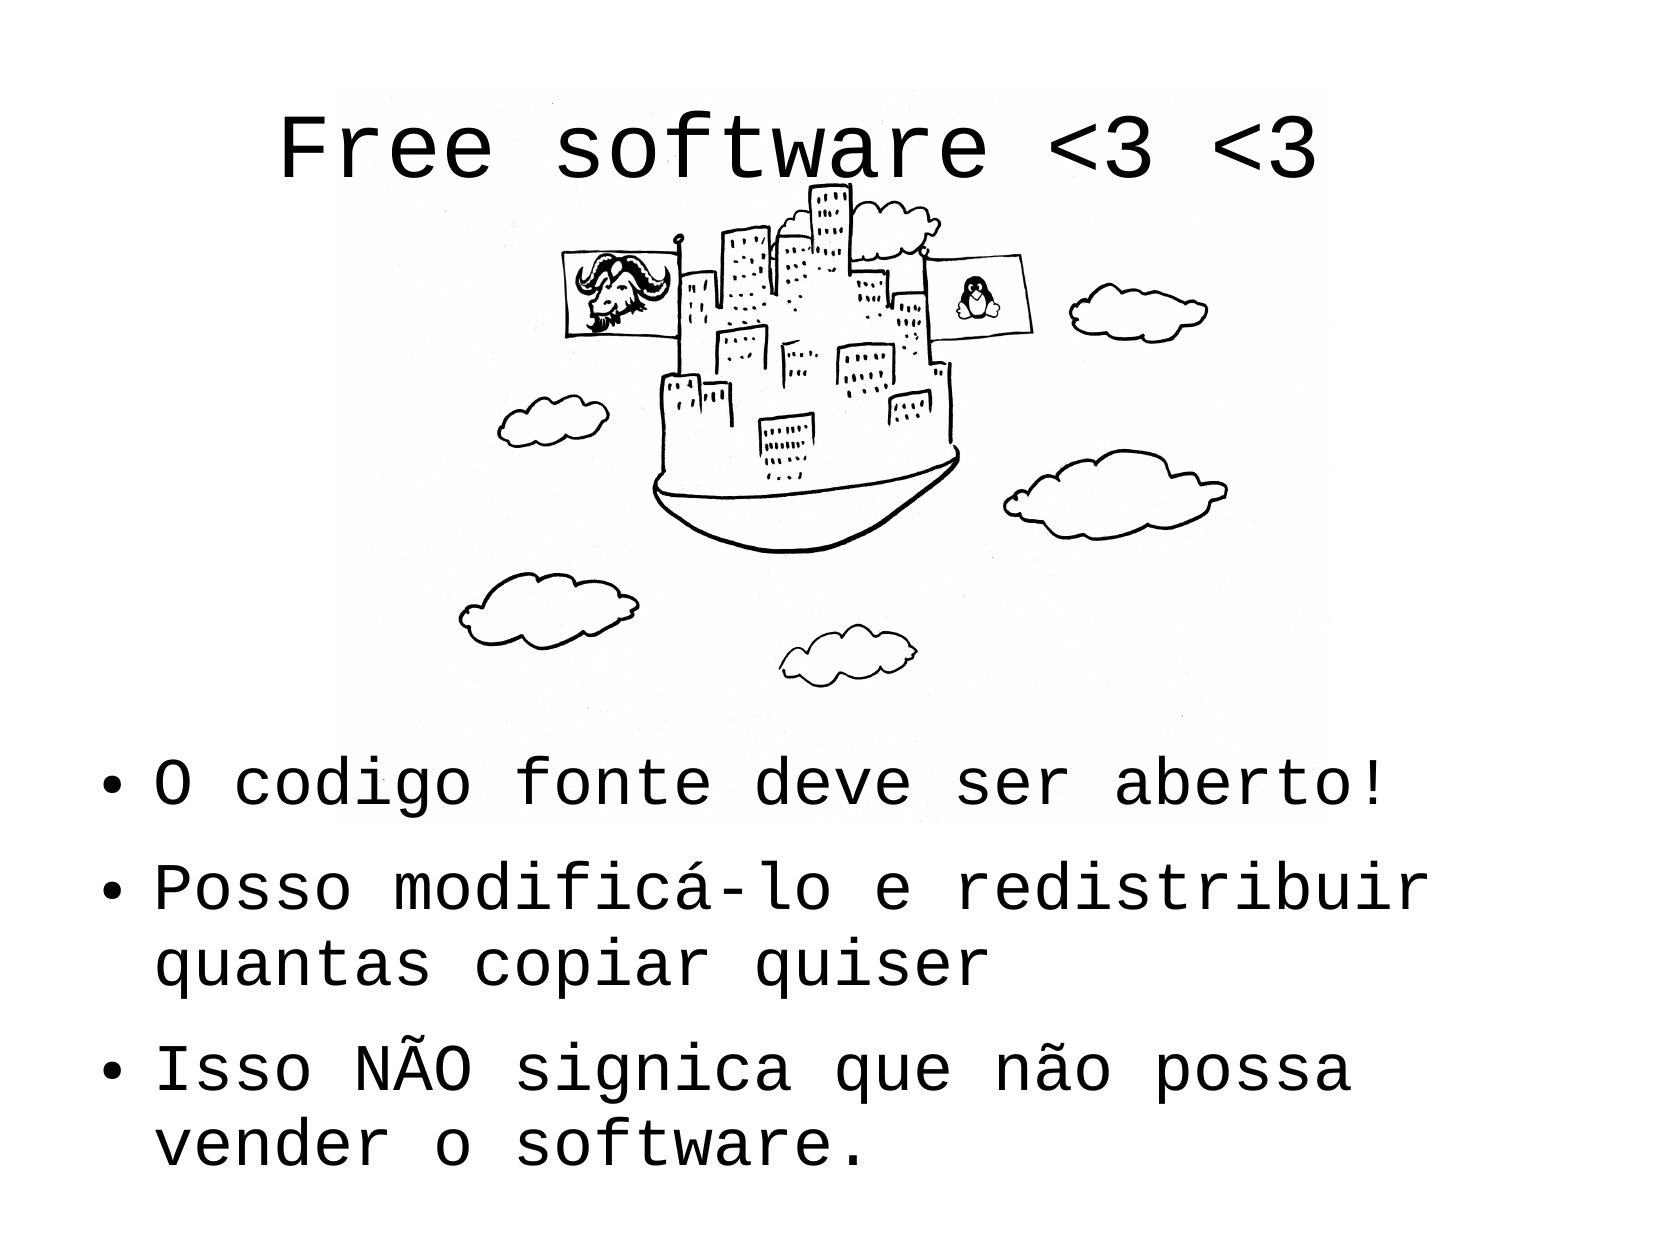

# Free software <3 <3
O codigo fonte deve ser aberto!
Posso modificá-lo e redistribuir quantas copiar quiser
Isso NÃO signica que não possa vender o software.